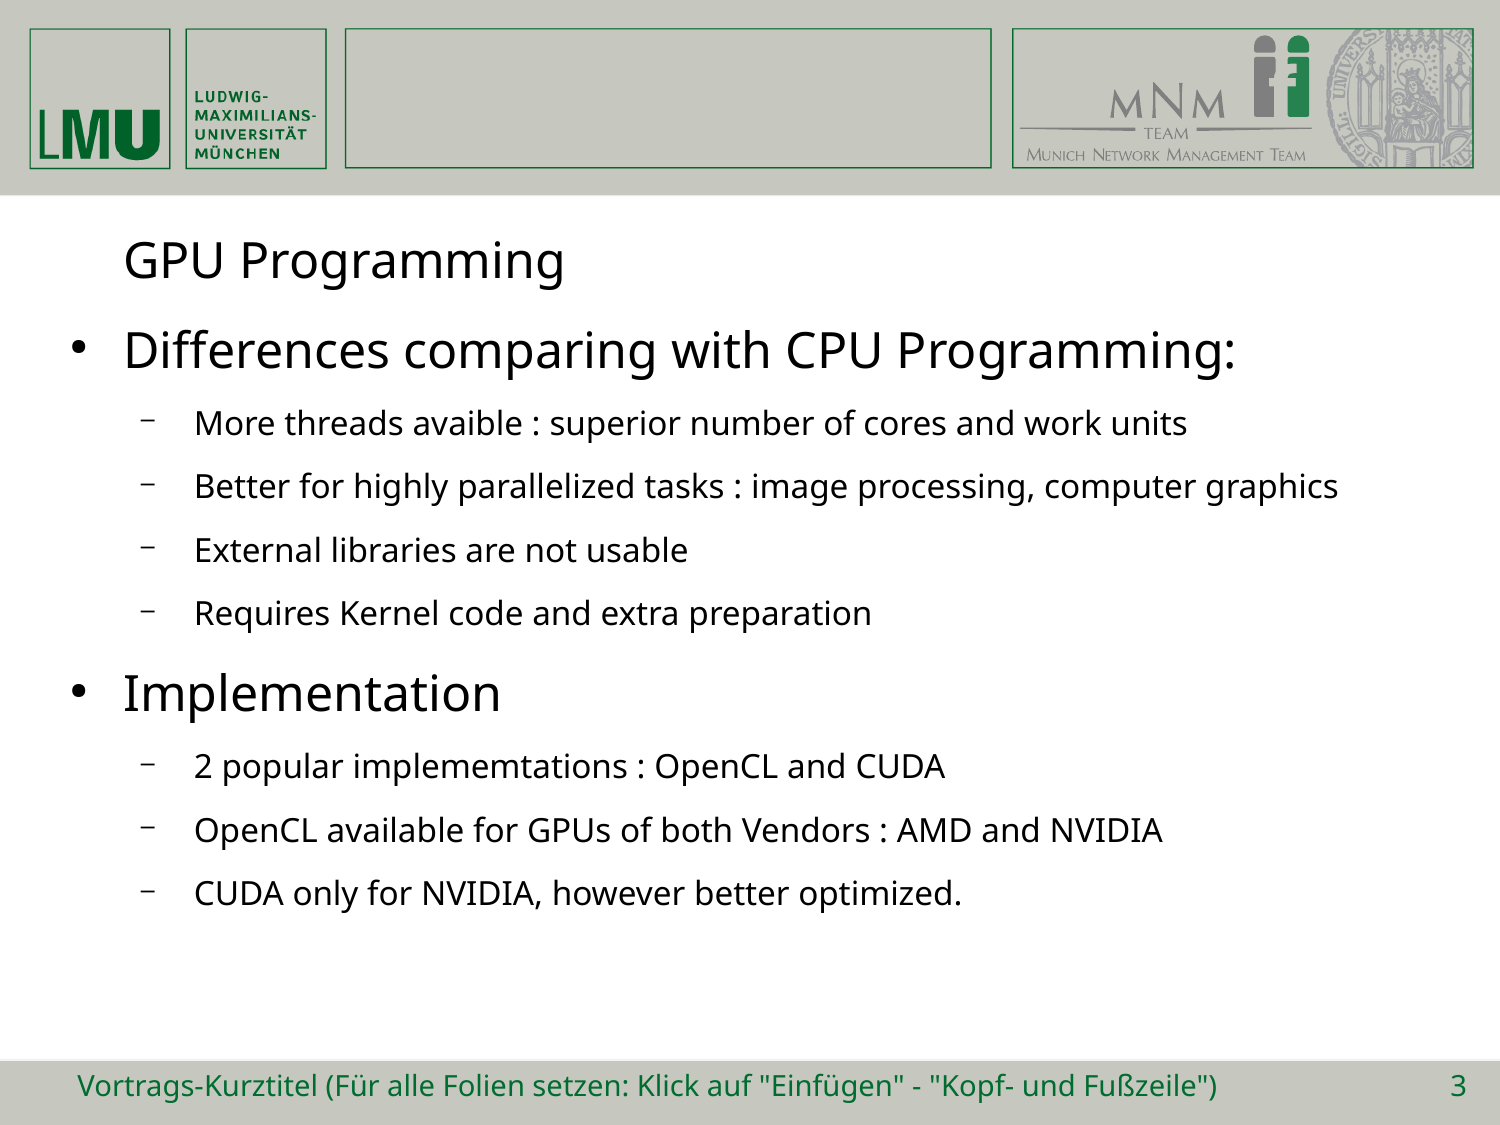

#
GPU Programming
Differences comparing with CPU Programming:
More threads avaible : superior number of cores and work units
Better for highly parallelized tasks : image processing, computer graphics
External libraries are not usable
Requires Kernel code and extra preparation
Implementation
2 popular implememtations : OpenCL and CUDA
OpenCL available for GPUs of both Vendors : AMD and NVIDIA
CUDA only for NVIDIA, however better optimized.
Vortrags-Kurztitel (Für alle Folien setzen: Klick auf "Einfügen" - "Kopf- und Fußzeile")